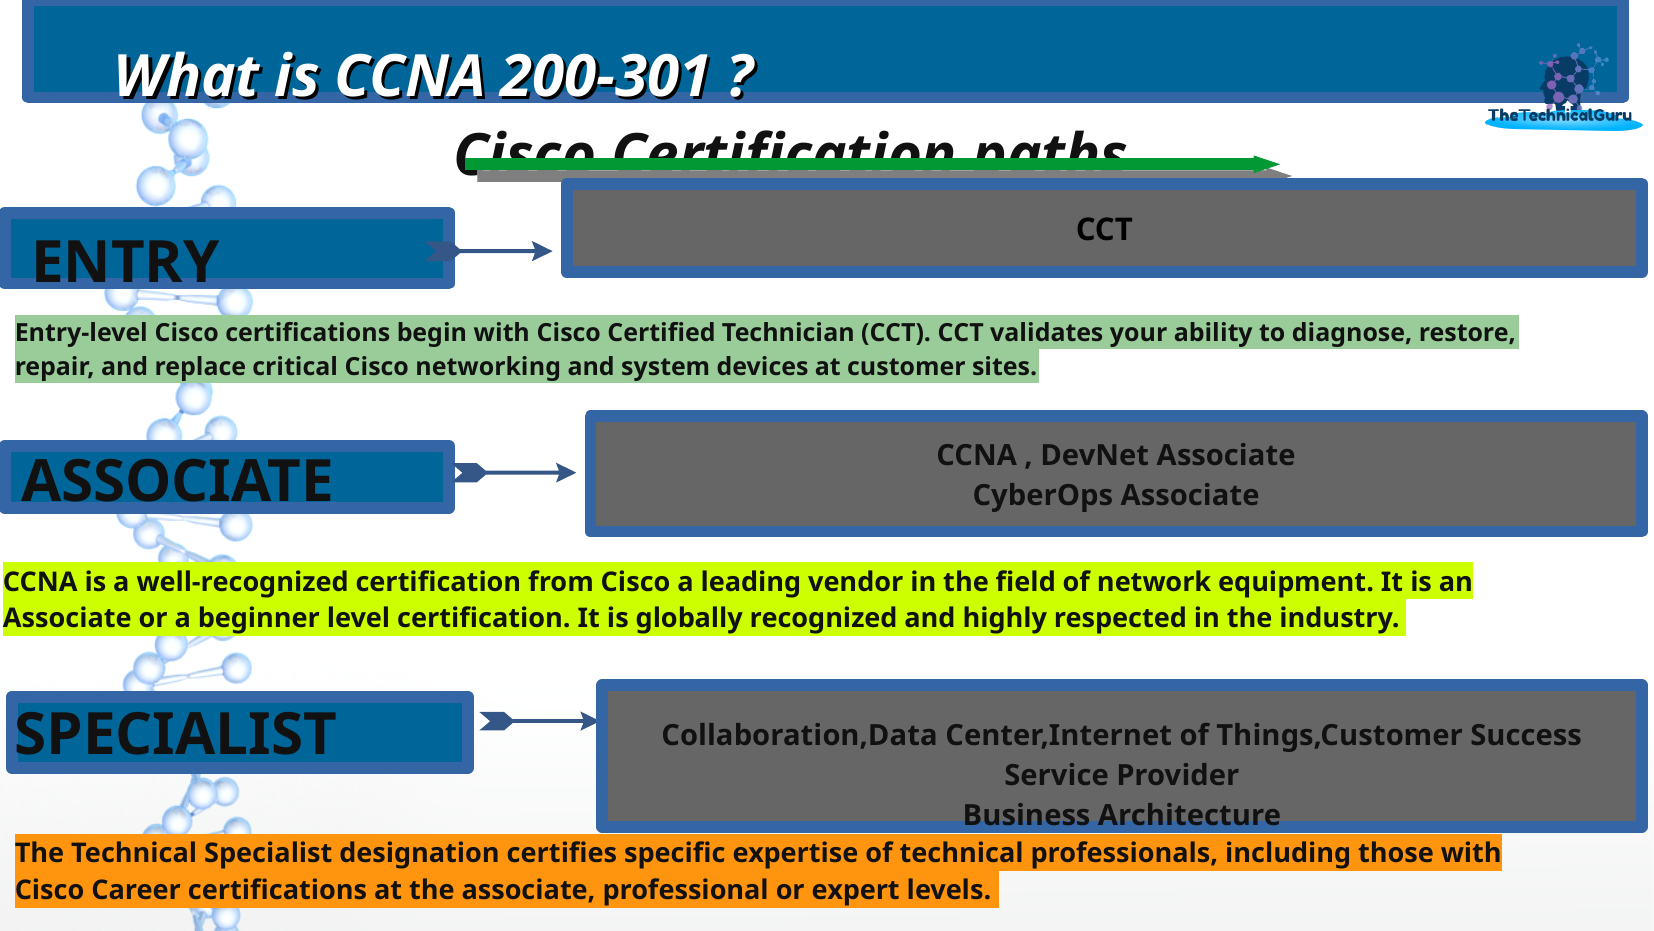

What is CCNA 200-301 ?
 Cisco Certification paths
CCT
Entry
Entry-level Cisco certifications begin with Cisco Certified Technician (CCT). CCT validates your ability to diagnose, restore, repair, and replace critical Cisco networking and system devices at customer sites.
CCNA , DevNet Associate
CyberOps Associate
Associate
CCNA is a well-recognized certification from Cisco a leading vendor in the field of network equipment. It is an Associate or a beginner level certification. It is globally recognized and highly respected in the industry.
Specialist
Collaboration,Data Center,Internet of Things,Customer Success
Service Provider
Business Architecture
The Technical Specialist designation certifies specific expertise of technical professionals, including those with Cisco Career certifications at the associate, professional or expert levels.